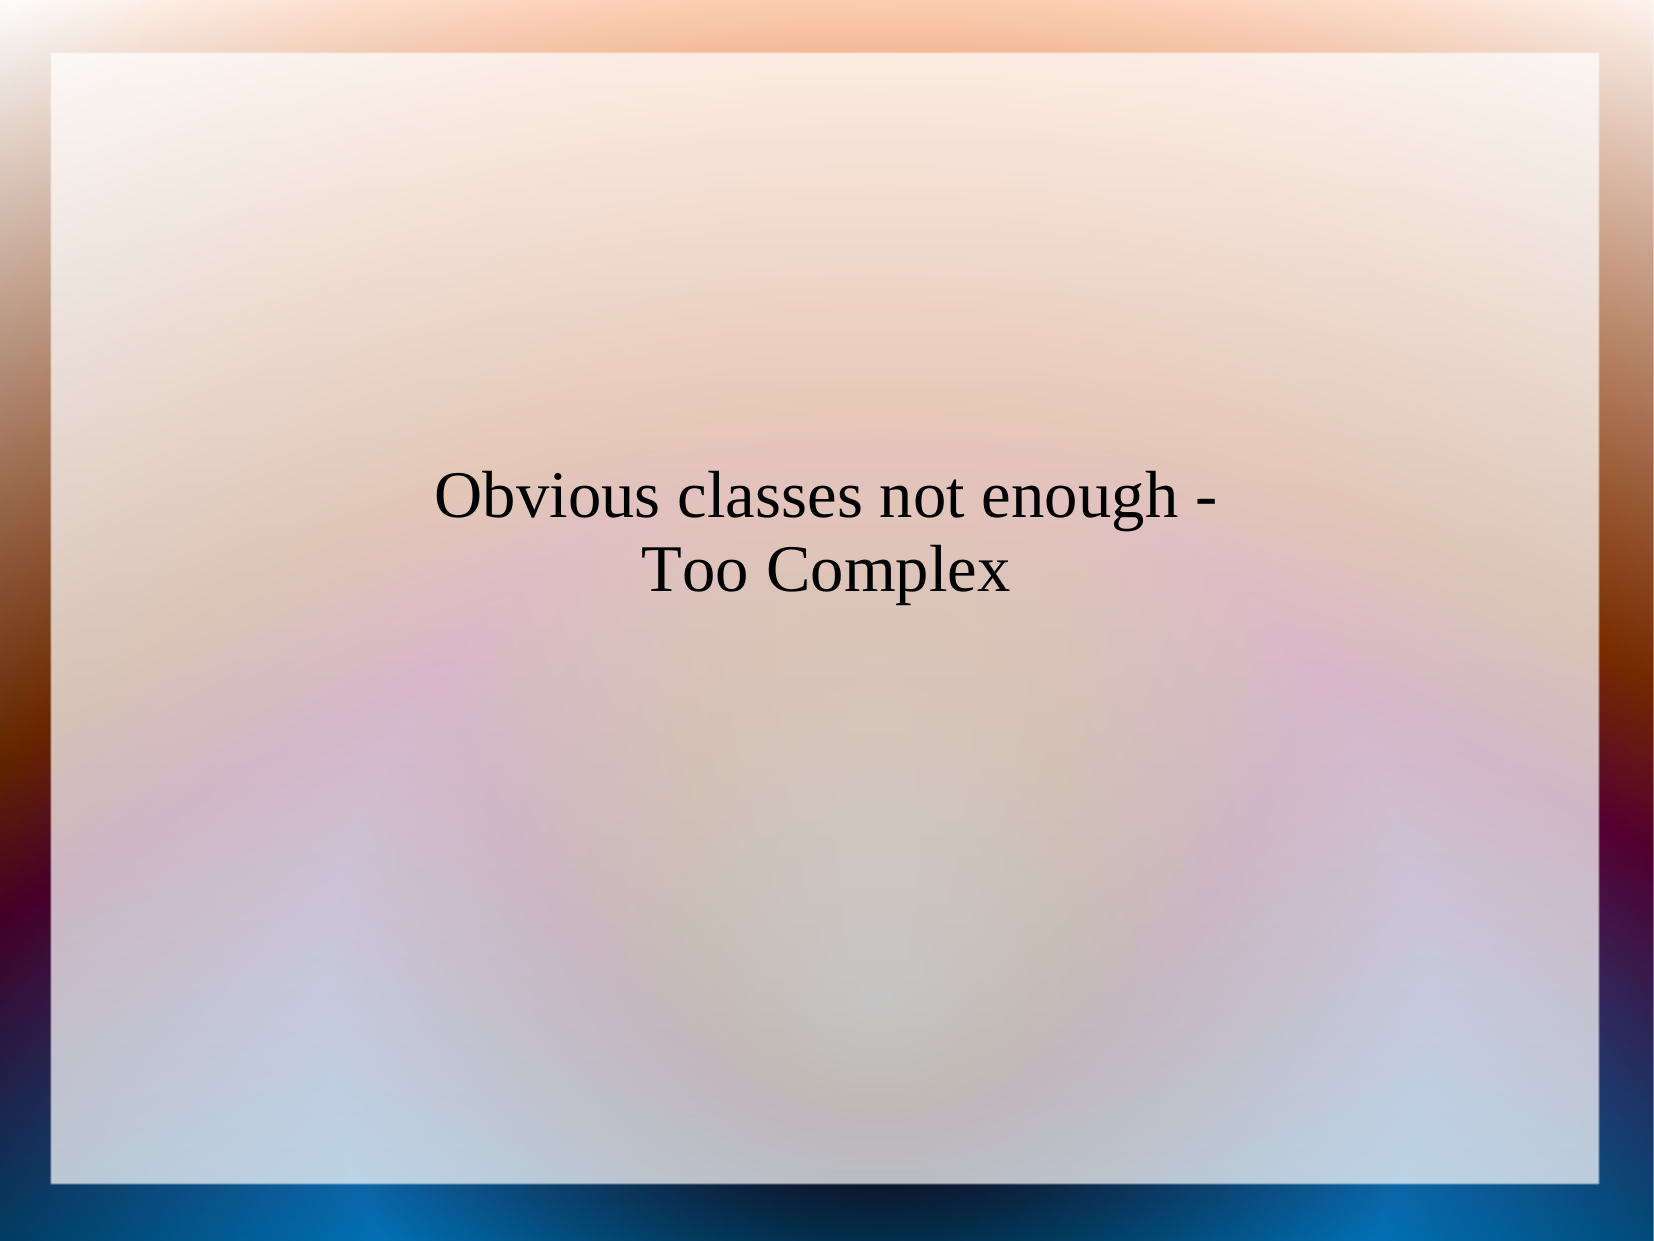

# Obvious classes not enough -
Too Complex